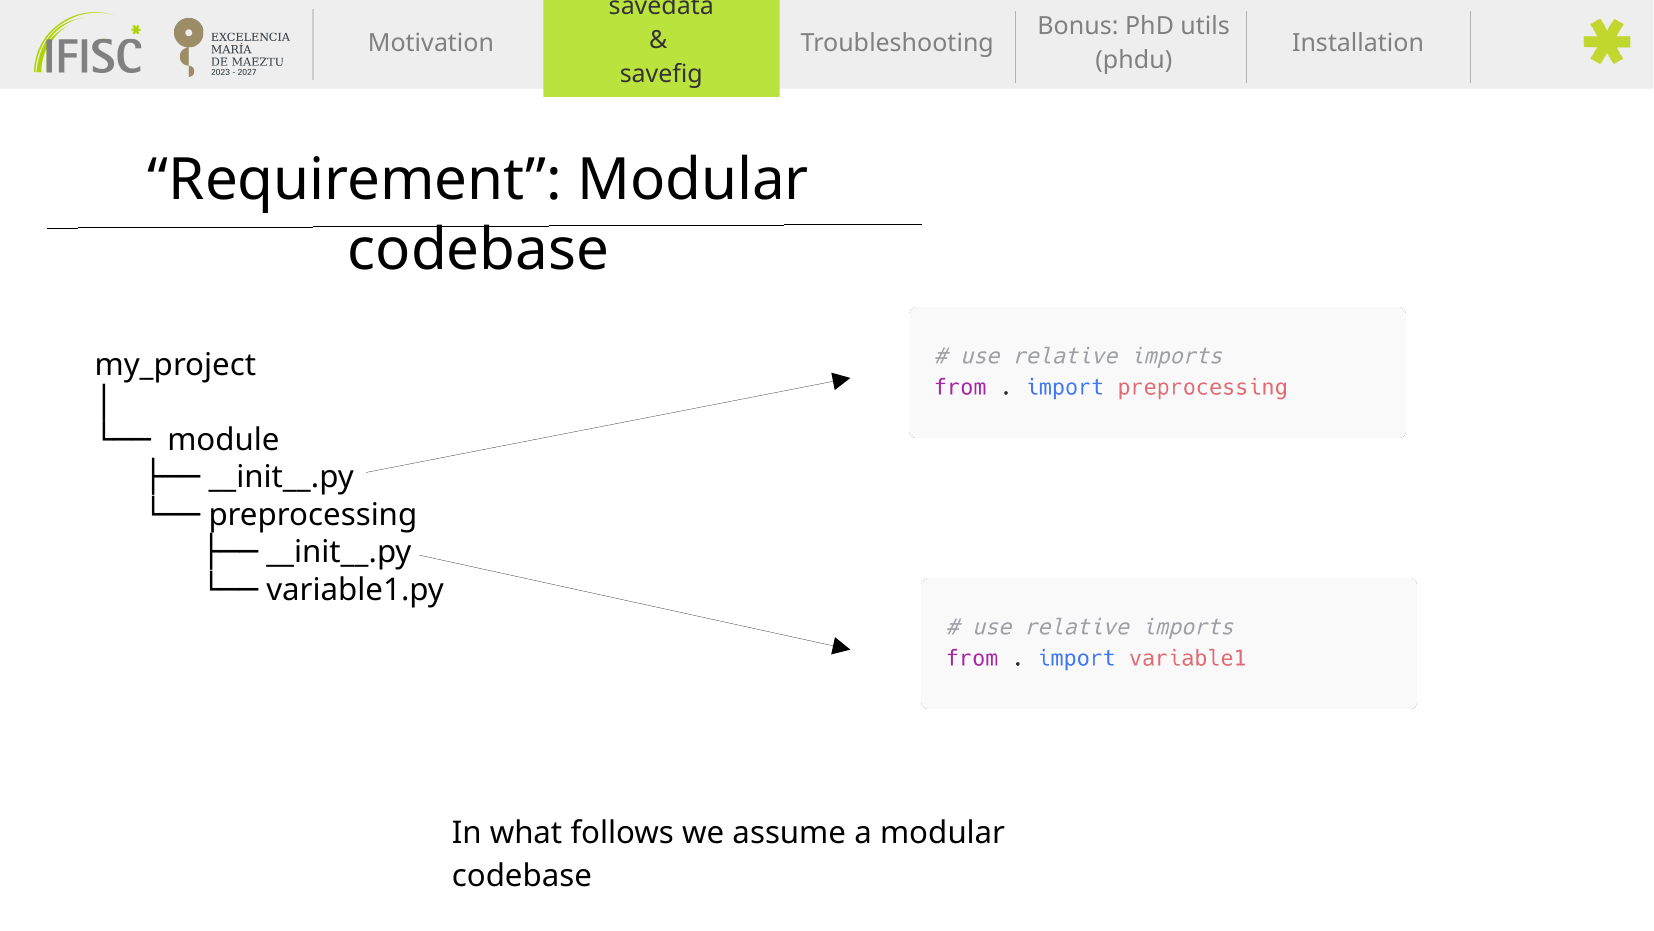

Troubleshooting
savedata
&
savefig
Motivation
Bonus: PhD utils (phdu)
Installation
“Requirement”: Modular codebase
my_project
│
└── module
 ├── __init__.py
 └── preprocessing
 ├── __init__.py
 └── variable1.py
In what follows we assume a modular codebase